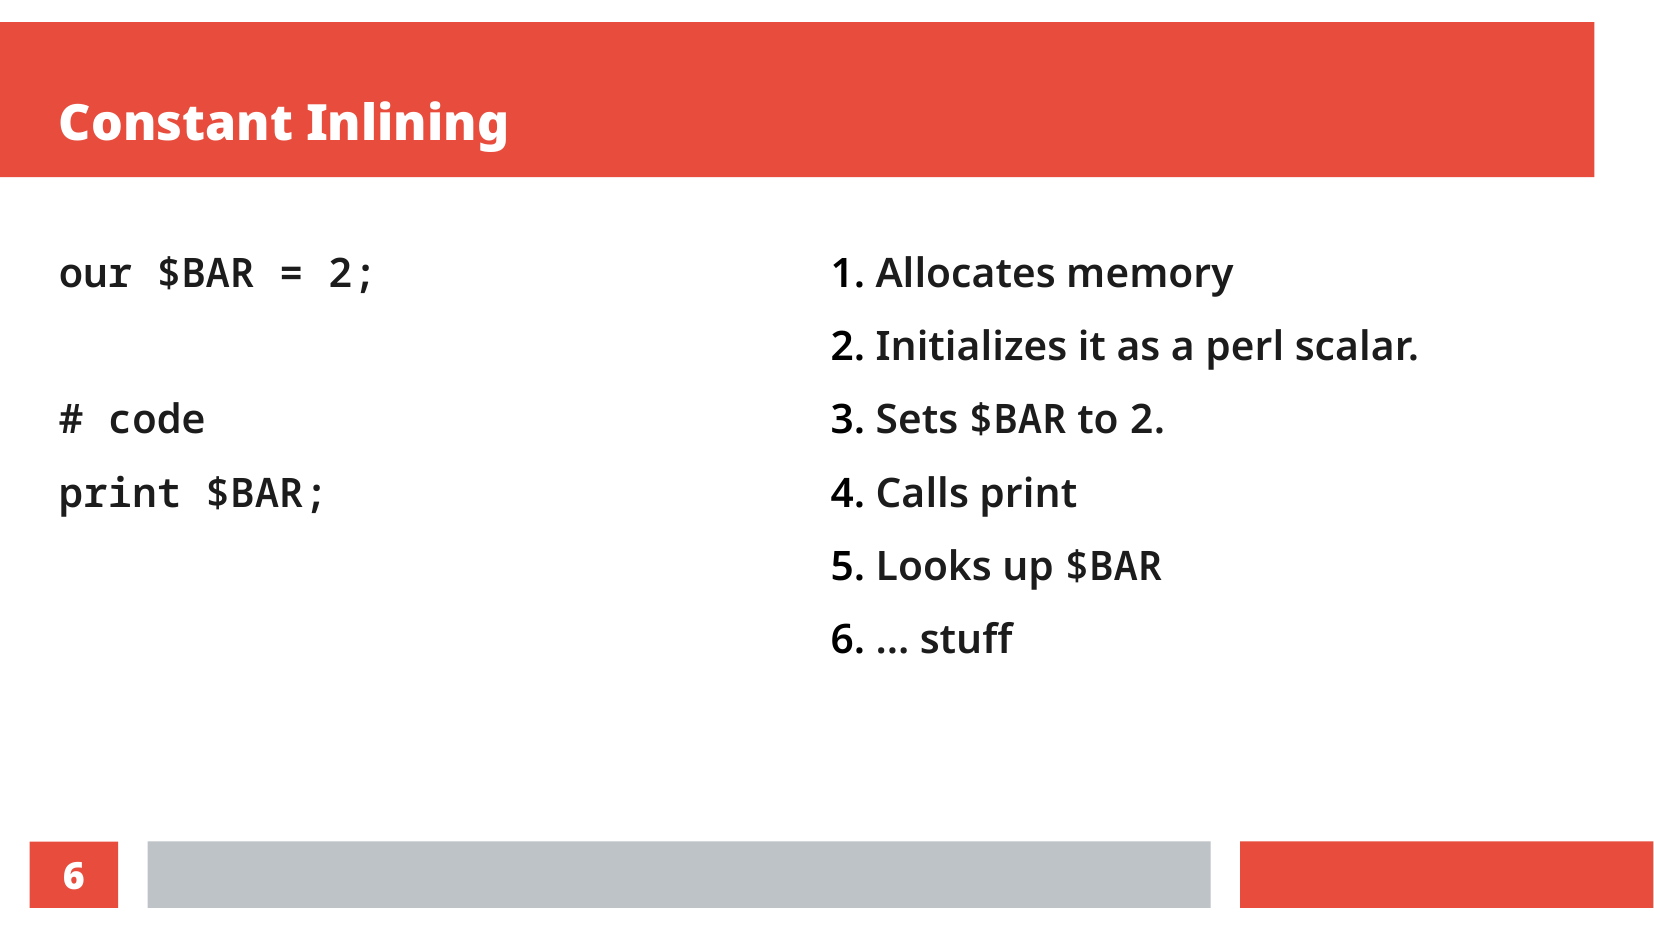

# Constant Inlining
our $BAR = 2;
# code
print $BAR;
 Allocates memory
 Initializes it as a perl scalar.
 Sets $BAR to 2.
 Calls print
 Looks up $BAR
 ... stuff
6